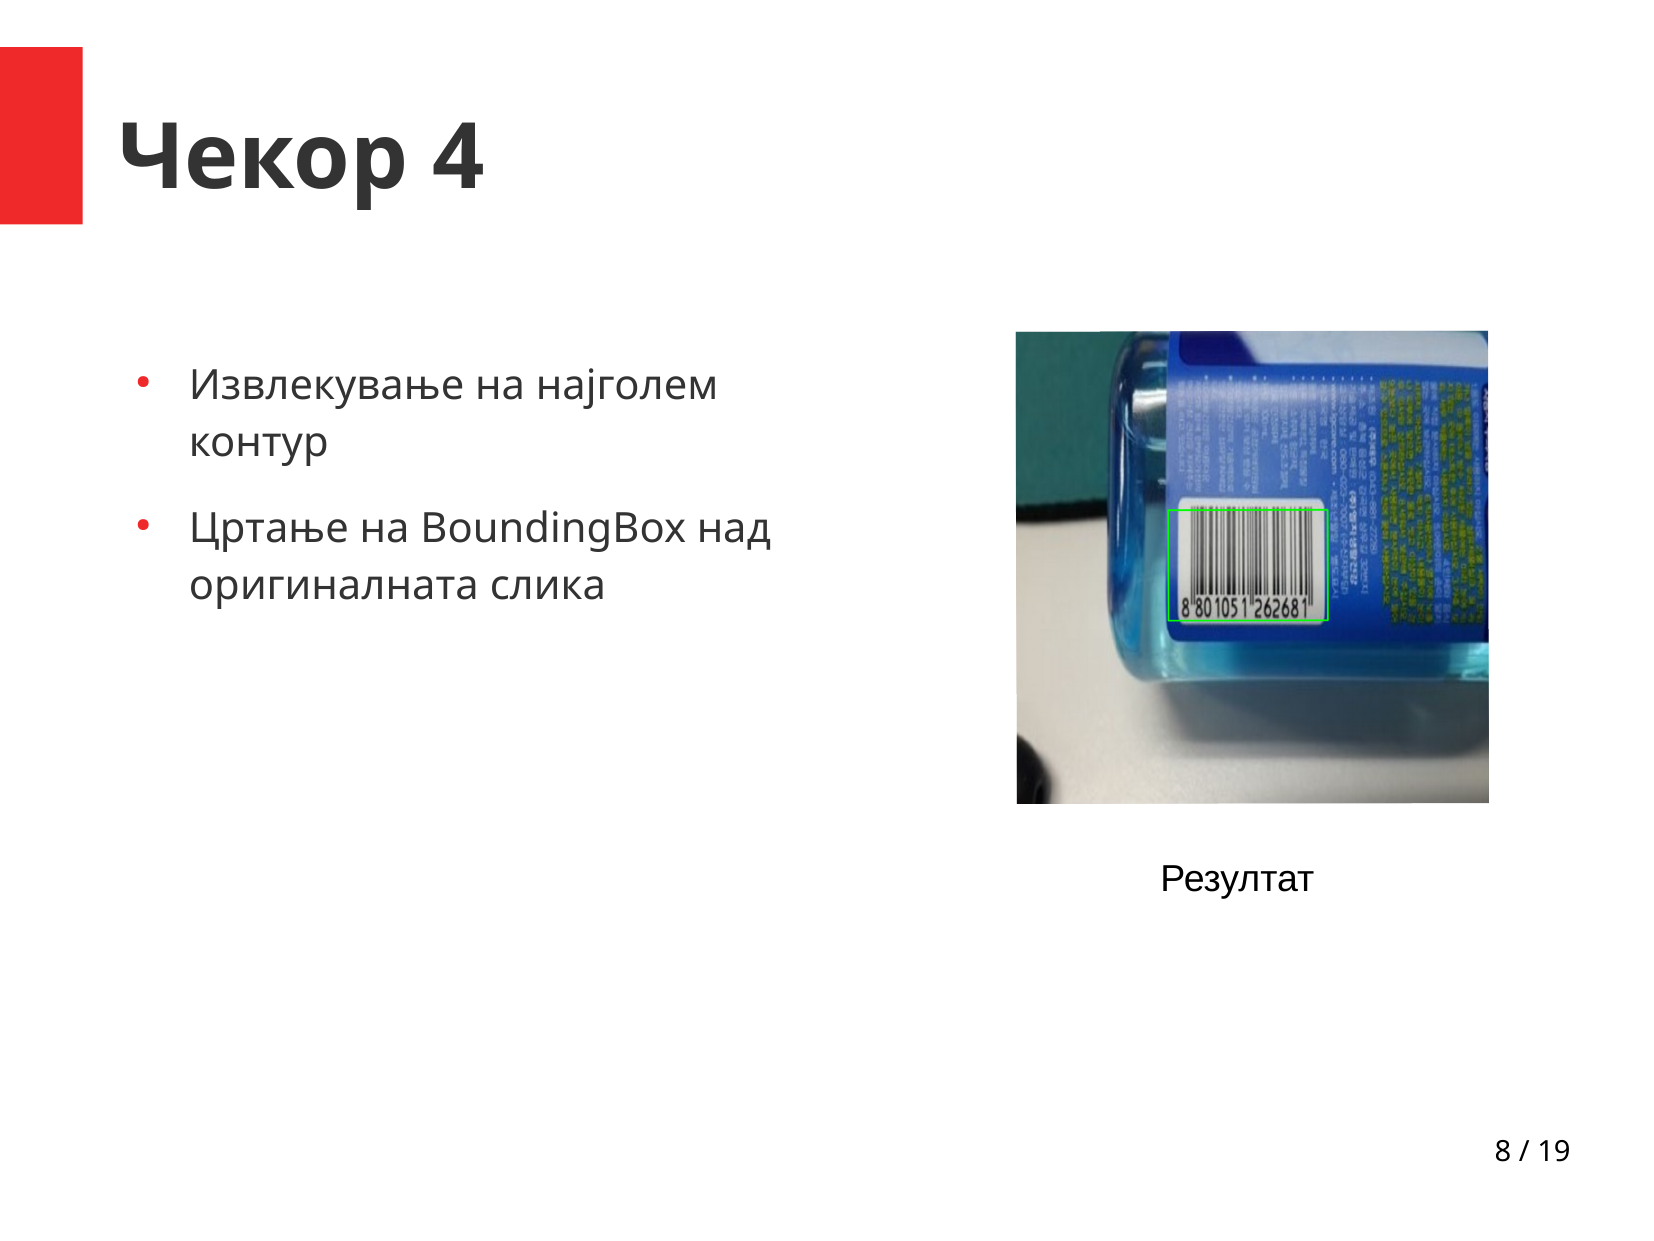

# Чекор 4
Извлекување на најголем контур
Цртање на BoundingBox над оригиналната слика
Резултат
8